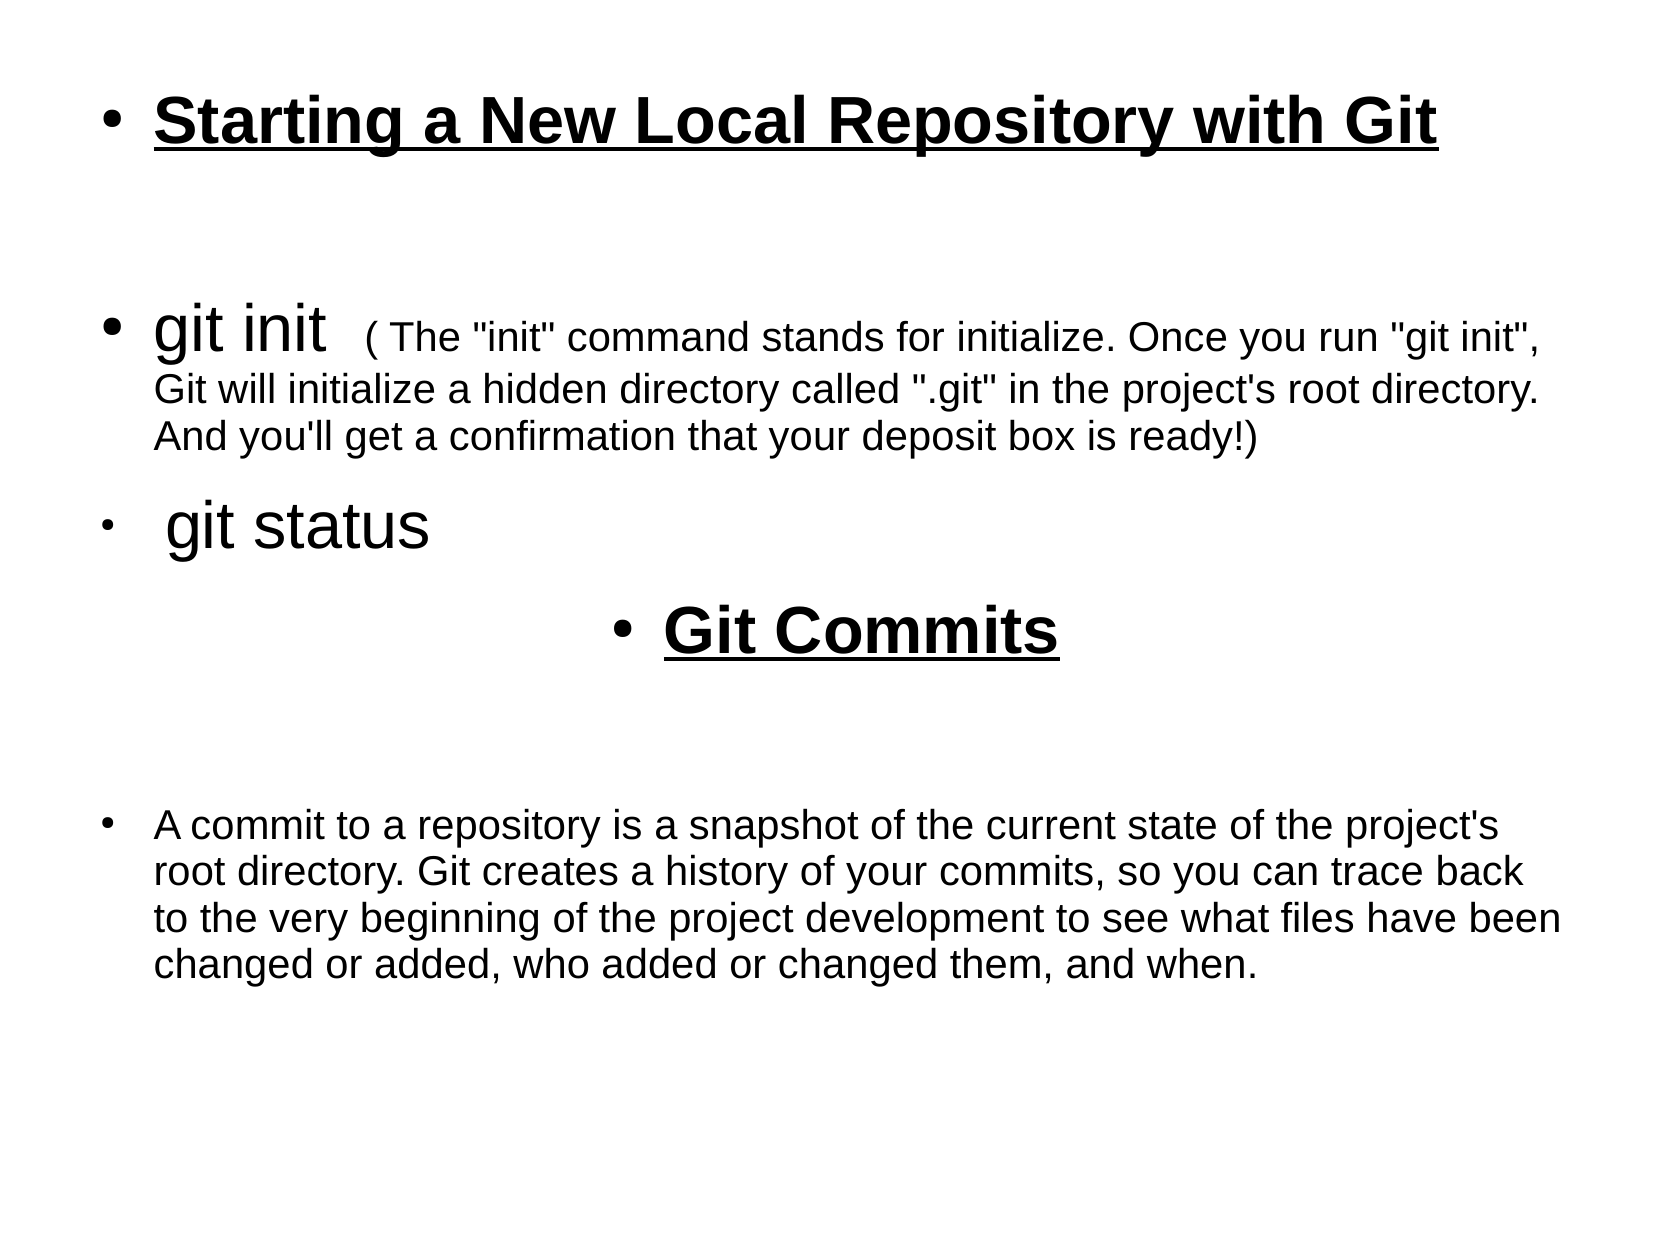

# Starting a New Local Repository with Git
git init ( The "init" command stands for initialize. Once you run "git init", Git will initialize a hidden directory called ".git" in the project's root directory. And you'll get a confirmation that your deposit box is ready!)
 git status
Git Commits
A commit to a repository is a snapshot of the current state of the project's root directory. Git creates a history of your commits, so you can trace back to the very beginning of the project development to see what files have been changed or added, who added or changed them, and when.